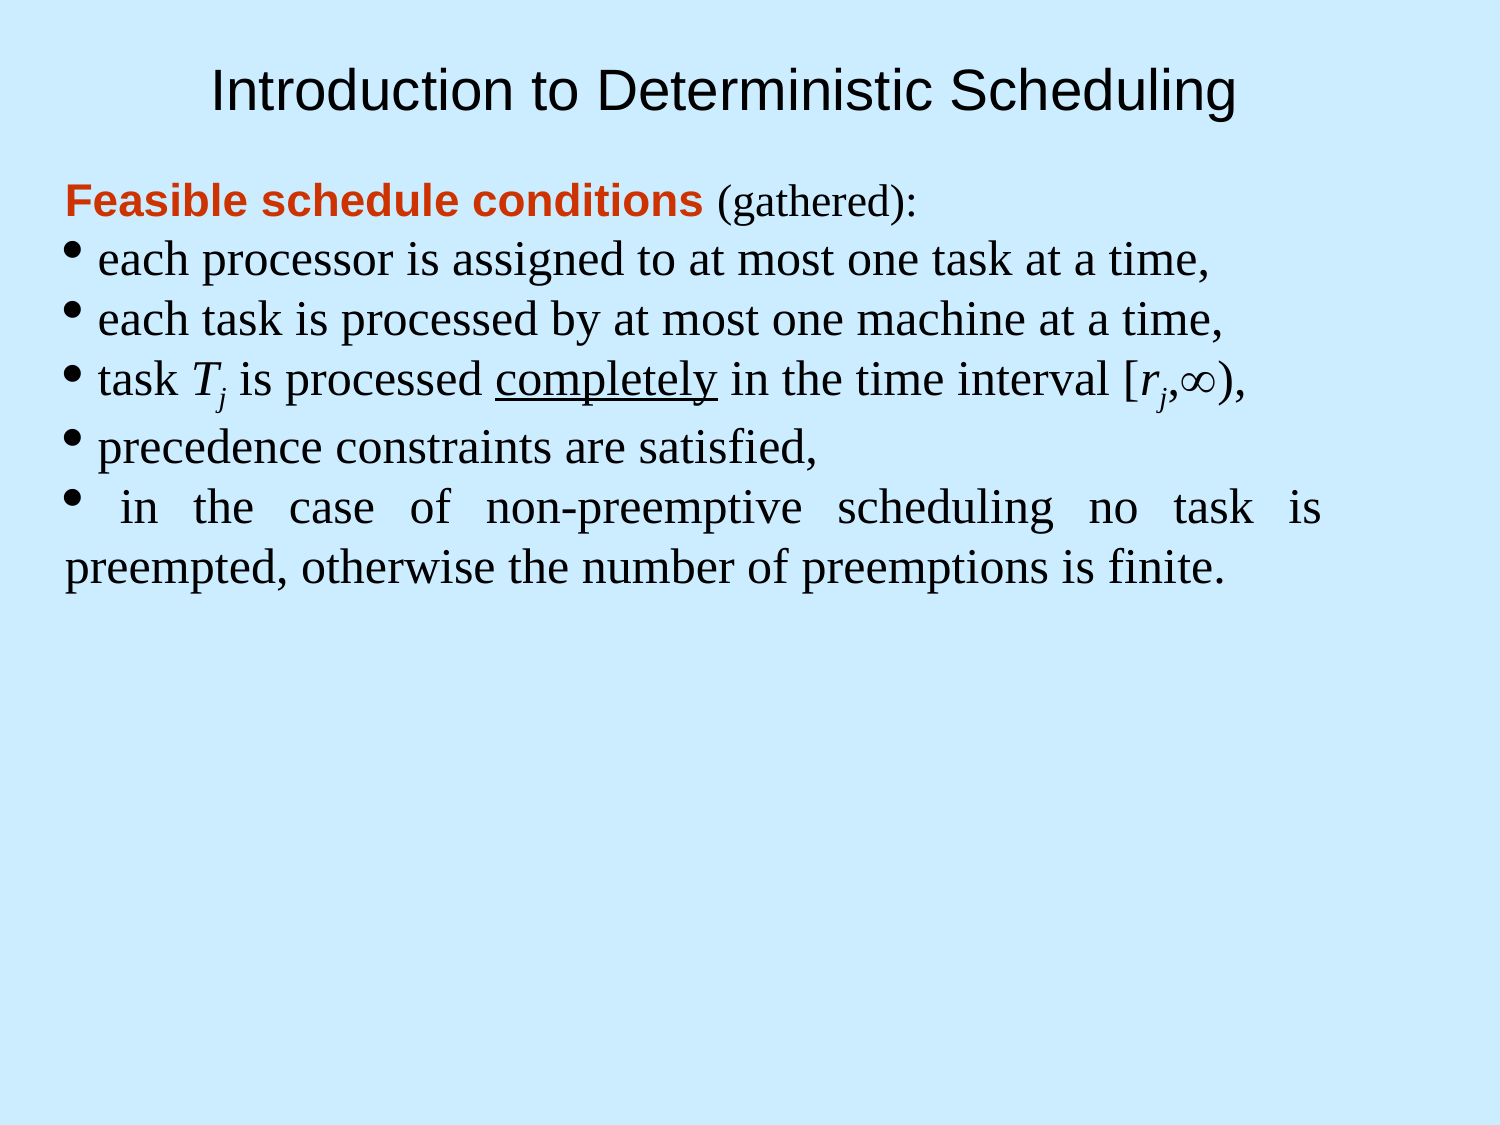

# Introduction to Deterministic Scheduling
Feasible schedule conditions (gathered):
 each processor is assigned to at most one task at a time,
 each task is processed by at most one machine at a time,
 task Tj is processed completely in the time interval [rj,),
 precedence constraints are satisfied,
 in the case of non-preemptive scheduling no task is preempted, otherwise the number of preemptions is finite.